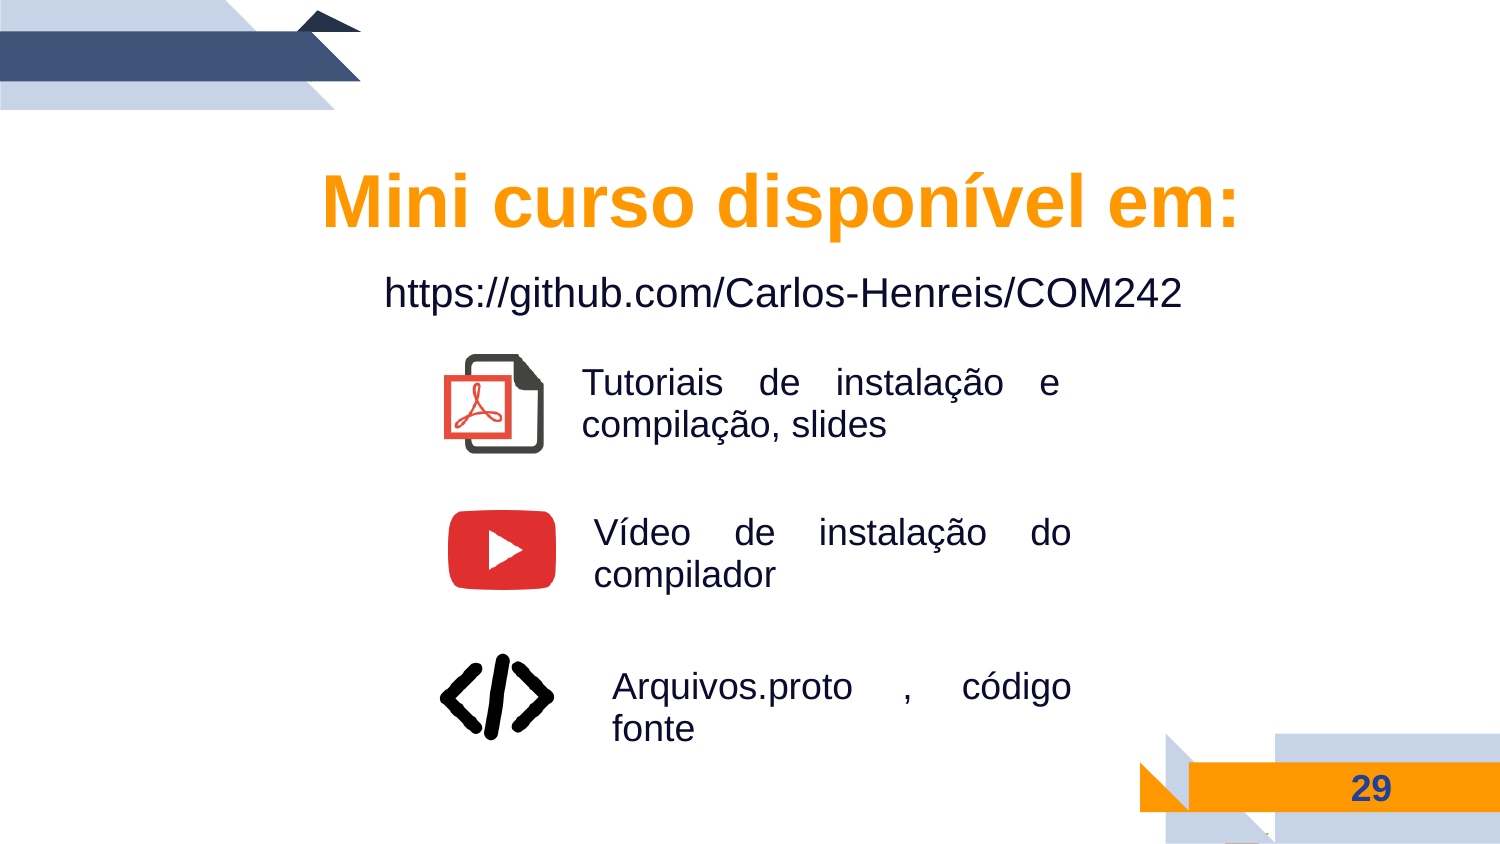

Mini curso disponível em:
 https://github.com/Carlos-Henreis/COM242
Tutoriais de instalação e compilação, slides
Vídeo de instalação do compilador
Arquivos.proto , código fonte
29